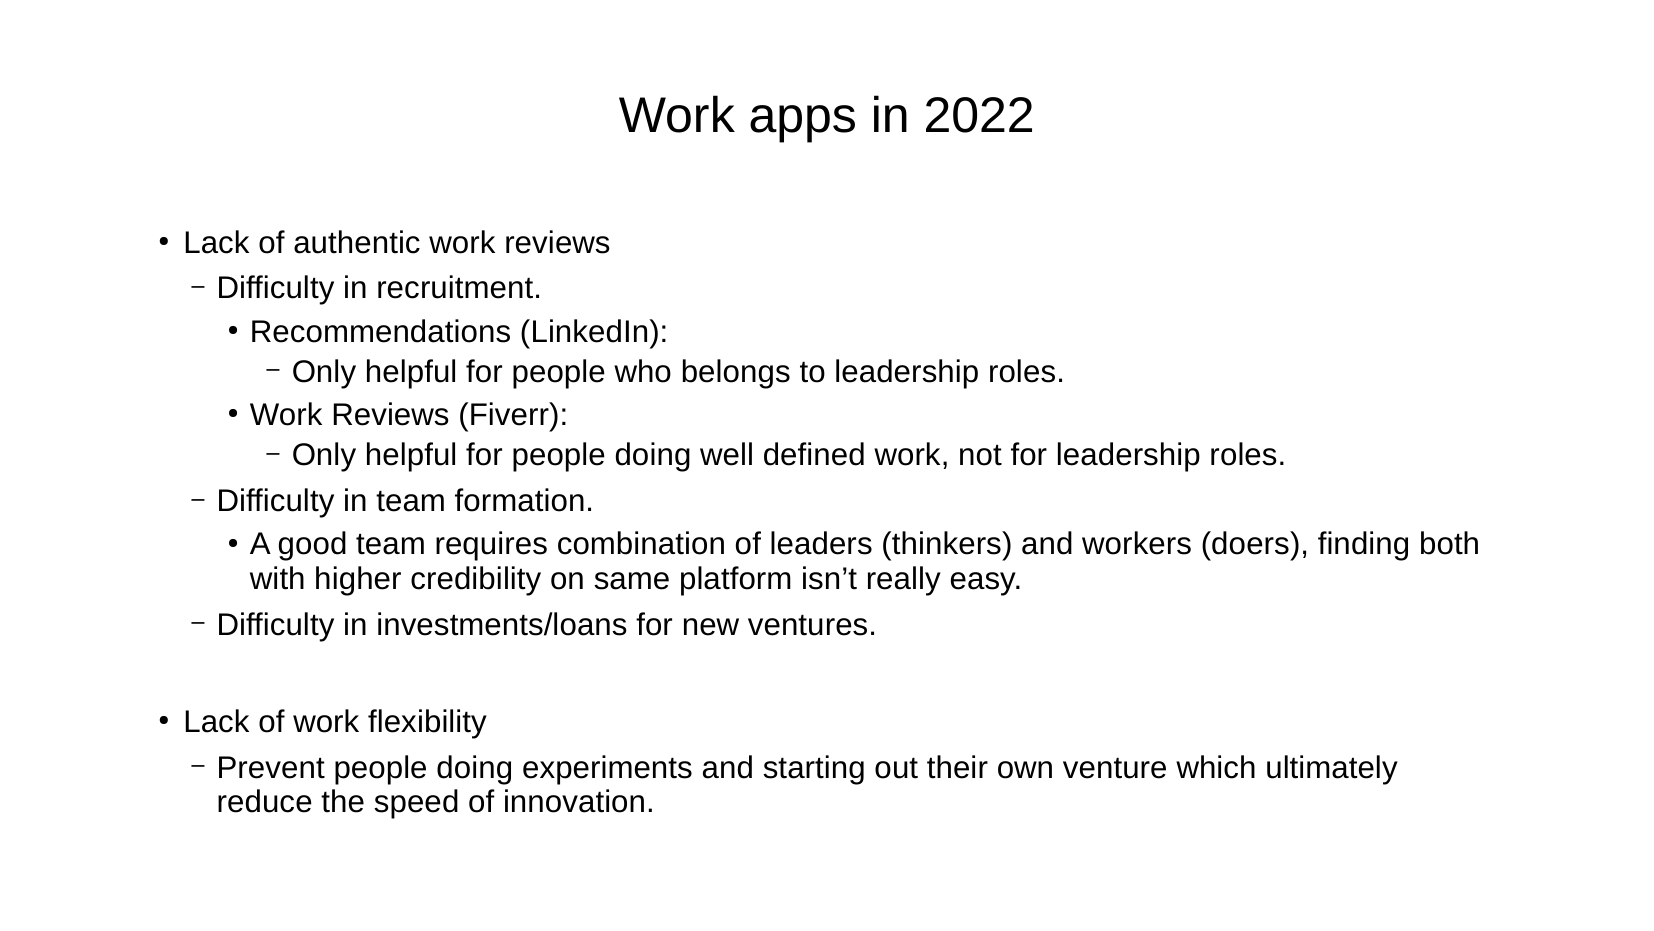

# Work apps in 2022
Lack of authentic work reviews
Difficulty in recruitment.
Recommendations (LinkedIn):
 Only helpful for people who belongs to leadership roles.
Work Reviews (Fiverr):
 Only helpful for people doing well defined work, not for leadership roles.
Difficulty in team formation.
A good team requires combination of leaders (thinkers) and workers (doers), finding both with higher credibility on same platform isn’t really easy.
Difficulty in investments/loans for new ventures.
Lack of work flexibility
Prevent people doing experiments and starting out their own venture which ultimately reduce the speed of innovation.